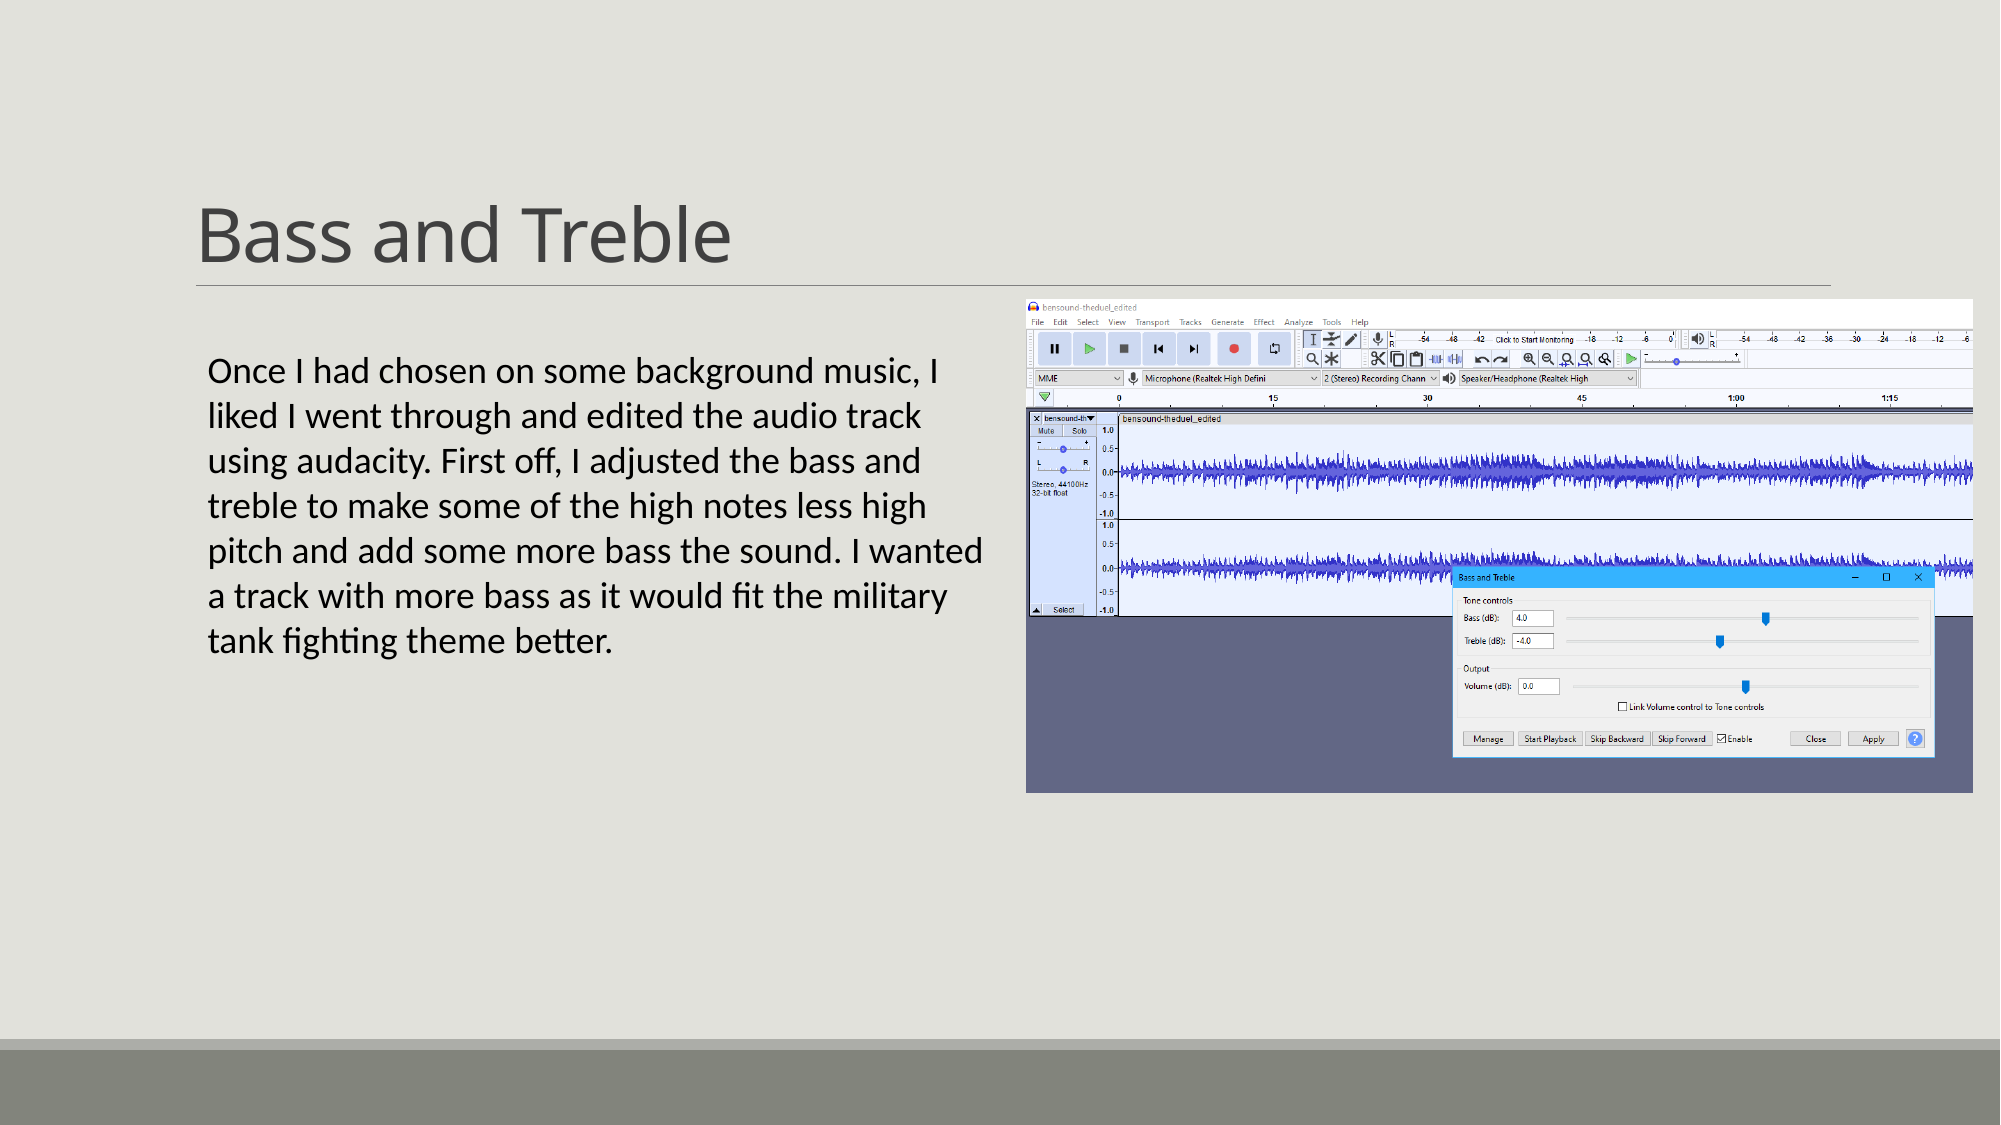

# Bass and Treble
Once I had chosen on some background music, I liked I went through and edited the audio track using audacity. First off, I adjusted the bass and treble to make some of the high notes less high pitch and add some more bass the sound. I wanted a track with more bass as it would fit the military tank fighting theme better.